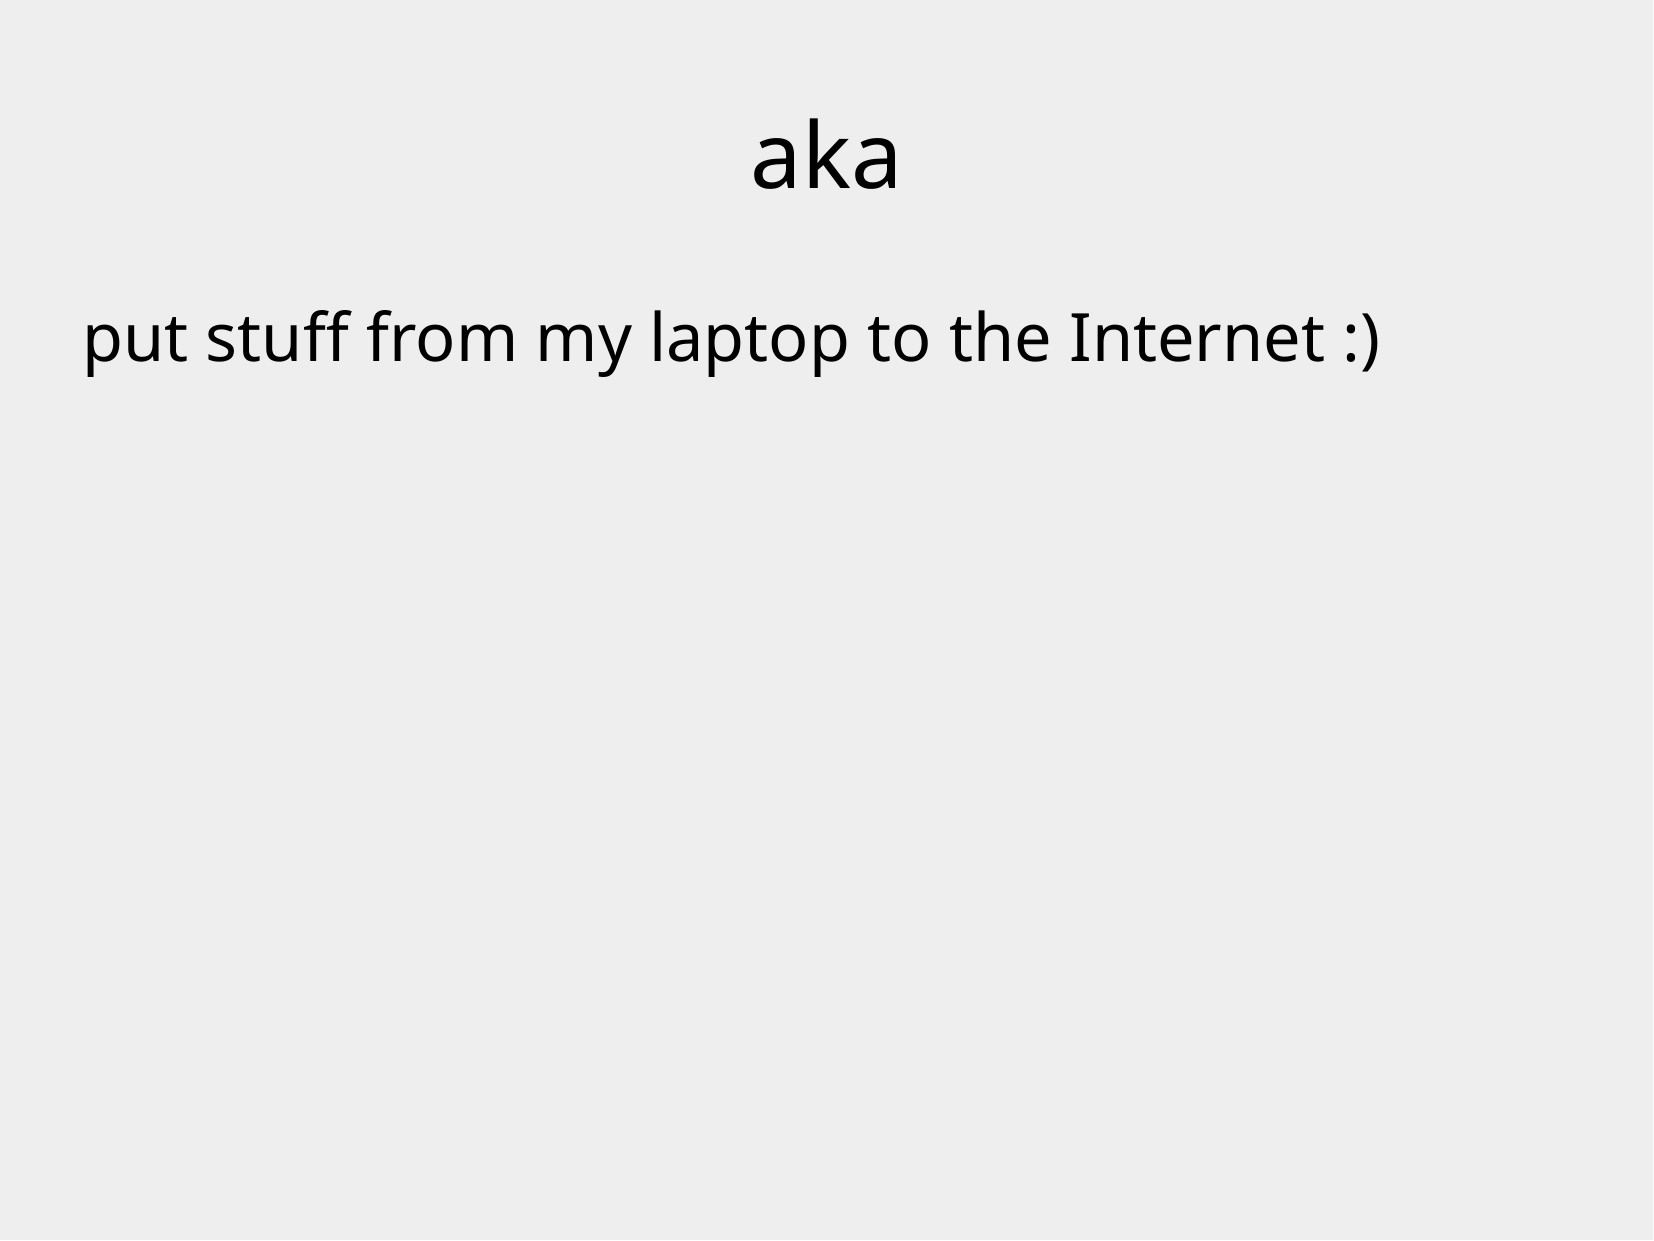

# aka
put stuff from my laptop to the Internet :)